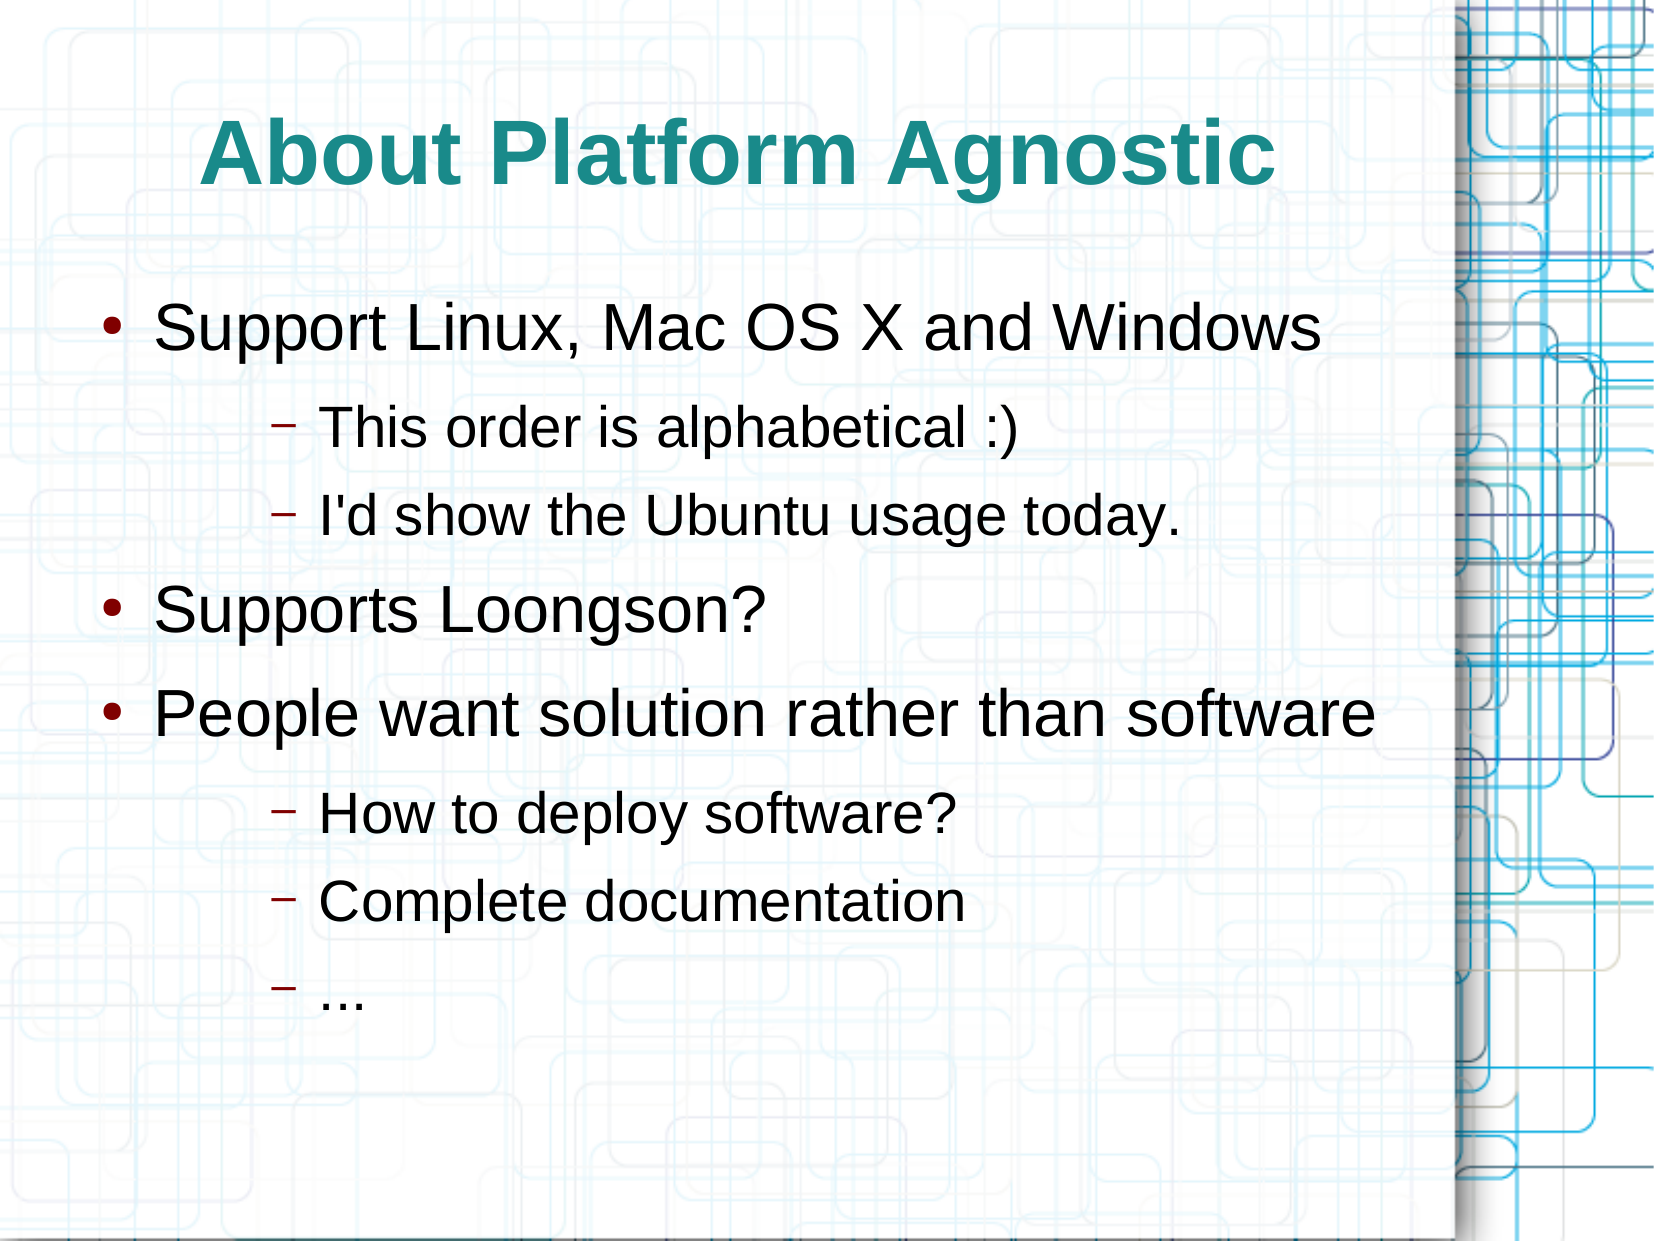

# About Platform Agnostic
Support Linux, Mac OS X and Windows
This order is alphabetical :)
I'd show the Ubuntu usage today.
Supports Loongson?
People want solution rather than software
How to deploy software?
Complete documentation
...